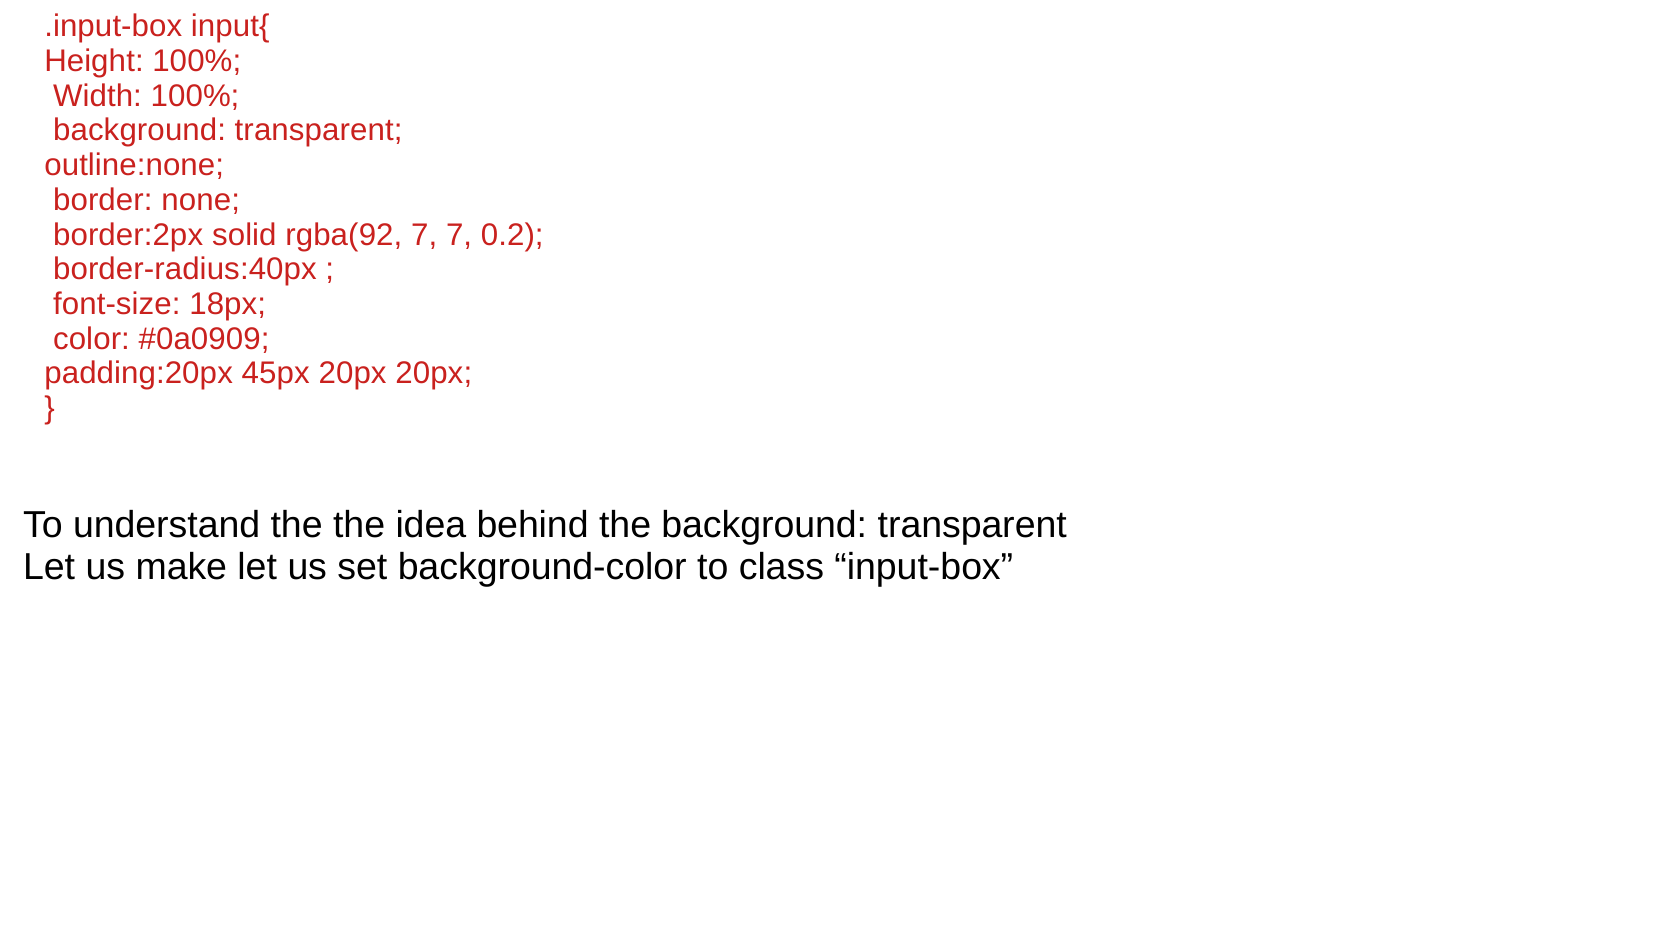

.input-box input{
Height: 100%;
 Width: 100%;
 background: transparent; outline:none;
 border: none;
 border:2px solid rgba(92, 7, 7, 0.2);
 border-radius:40px ;
 font-size: 18px;
 color: #0a0909;
padding:20px 45px 20px 20px;
}
To understand the the idea behind the background: transparent
Let us make let us set background-color to class “input-box”